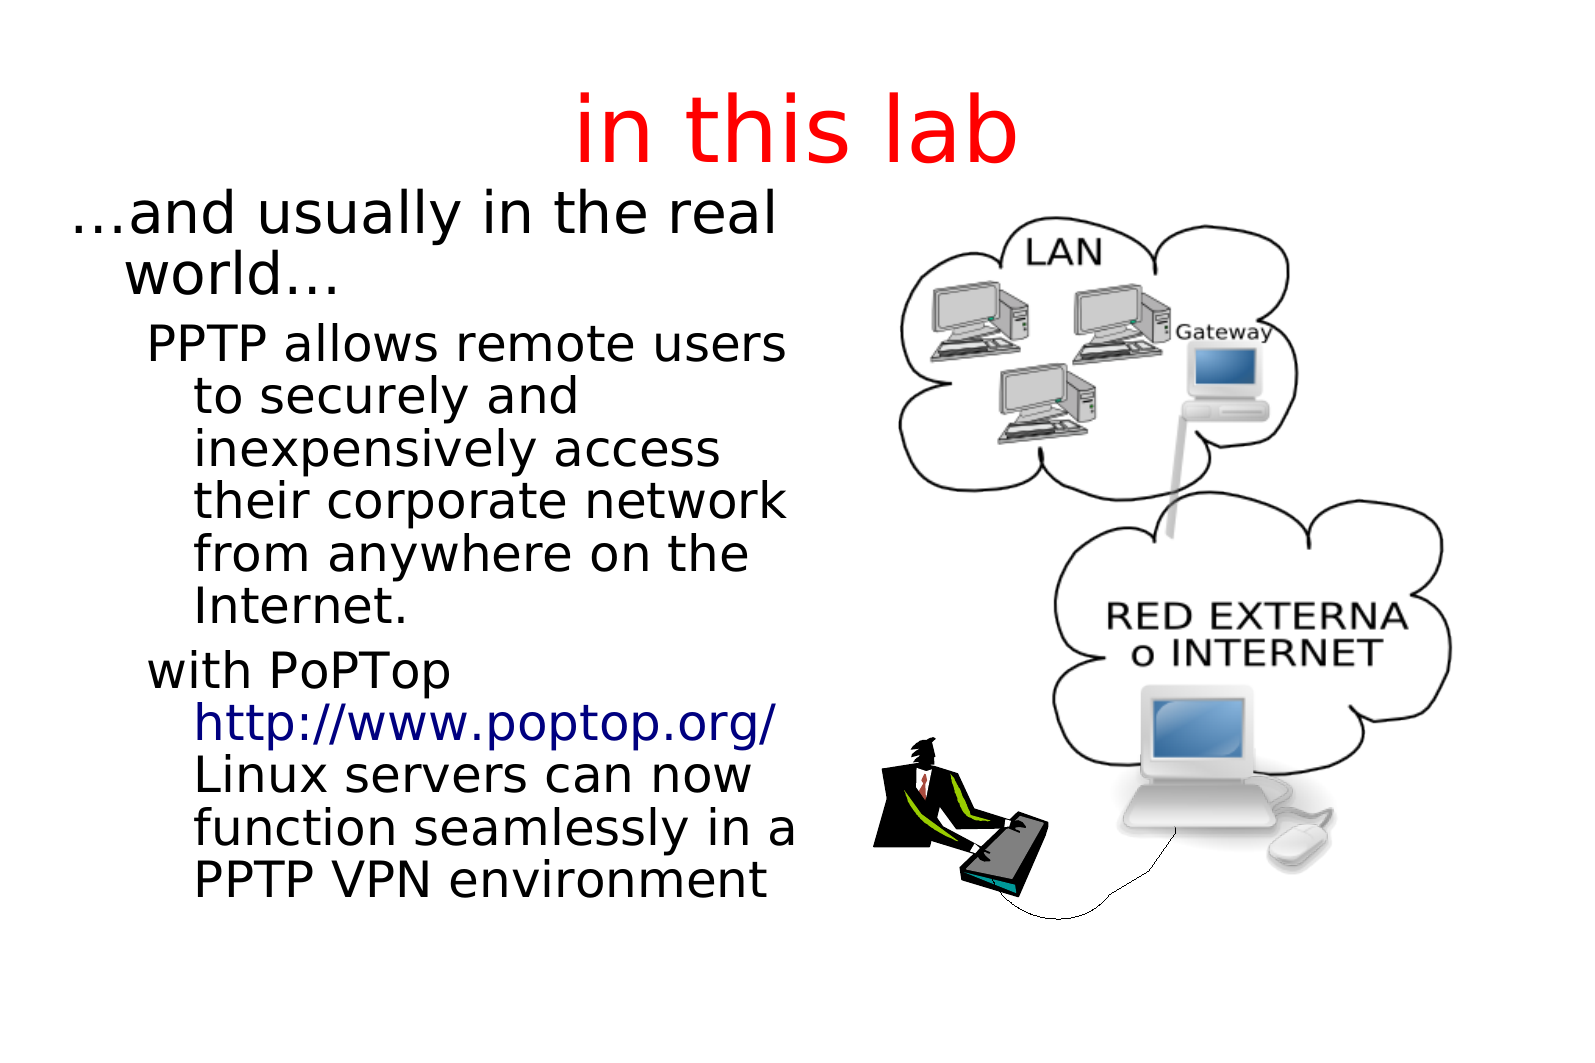

# in this lab
…and usually in the real world…
PPTP allows remote users to securely and inexpensively access their corporate network from anywhere on the Internet.
with PoPTophttp://www.poptop.org/ Linux servers can now function seamlessly in a PPTP VPN environment